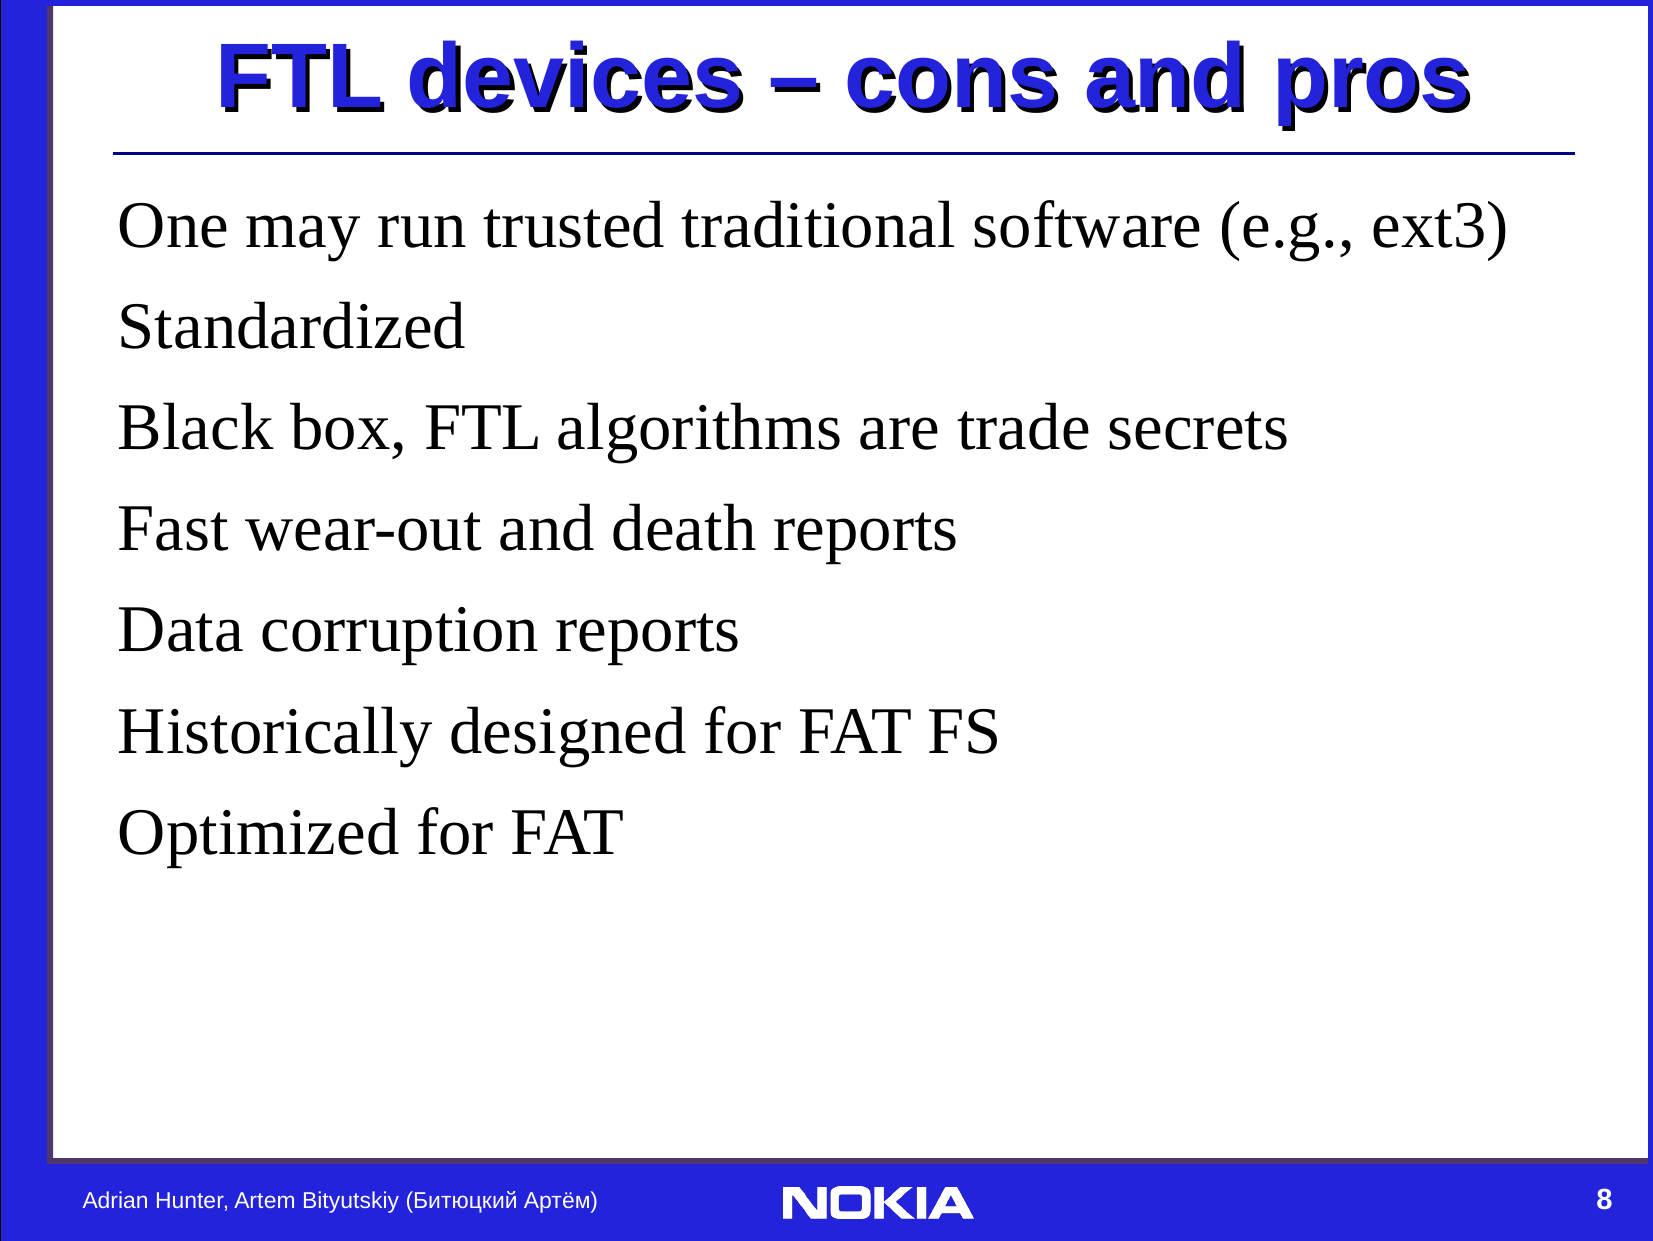

# FTL devices – cons and pros
One may run trusted traditional software (e.g., ext3)
Standardized
Black box, FTL algorithms are trade secrets
Fast wear-out and death reports
Data corruption reports
Historically designed for FAT FS
Optimized for FAT
8